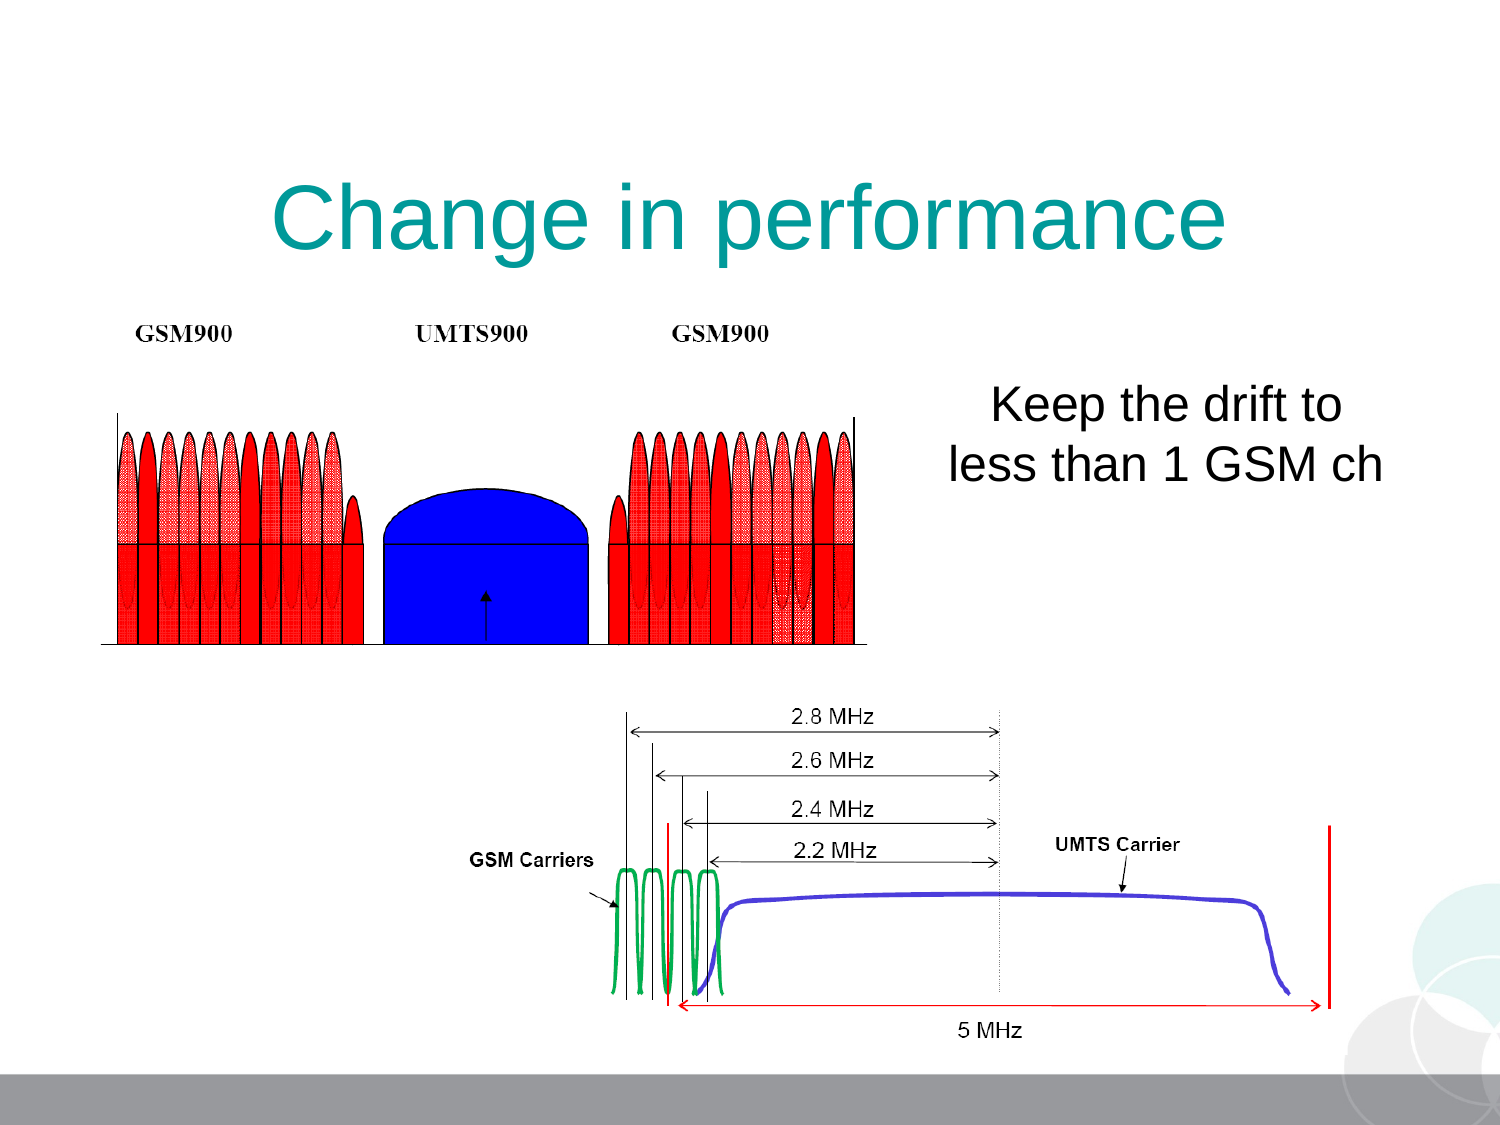

# Change in performance
Keep the drift to
less than 1 GSM ch